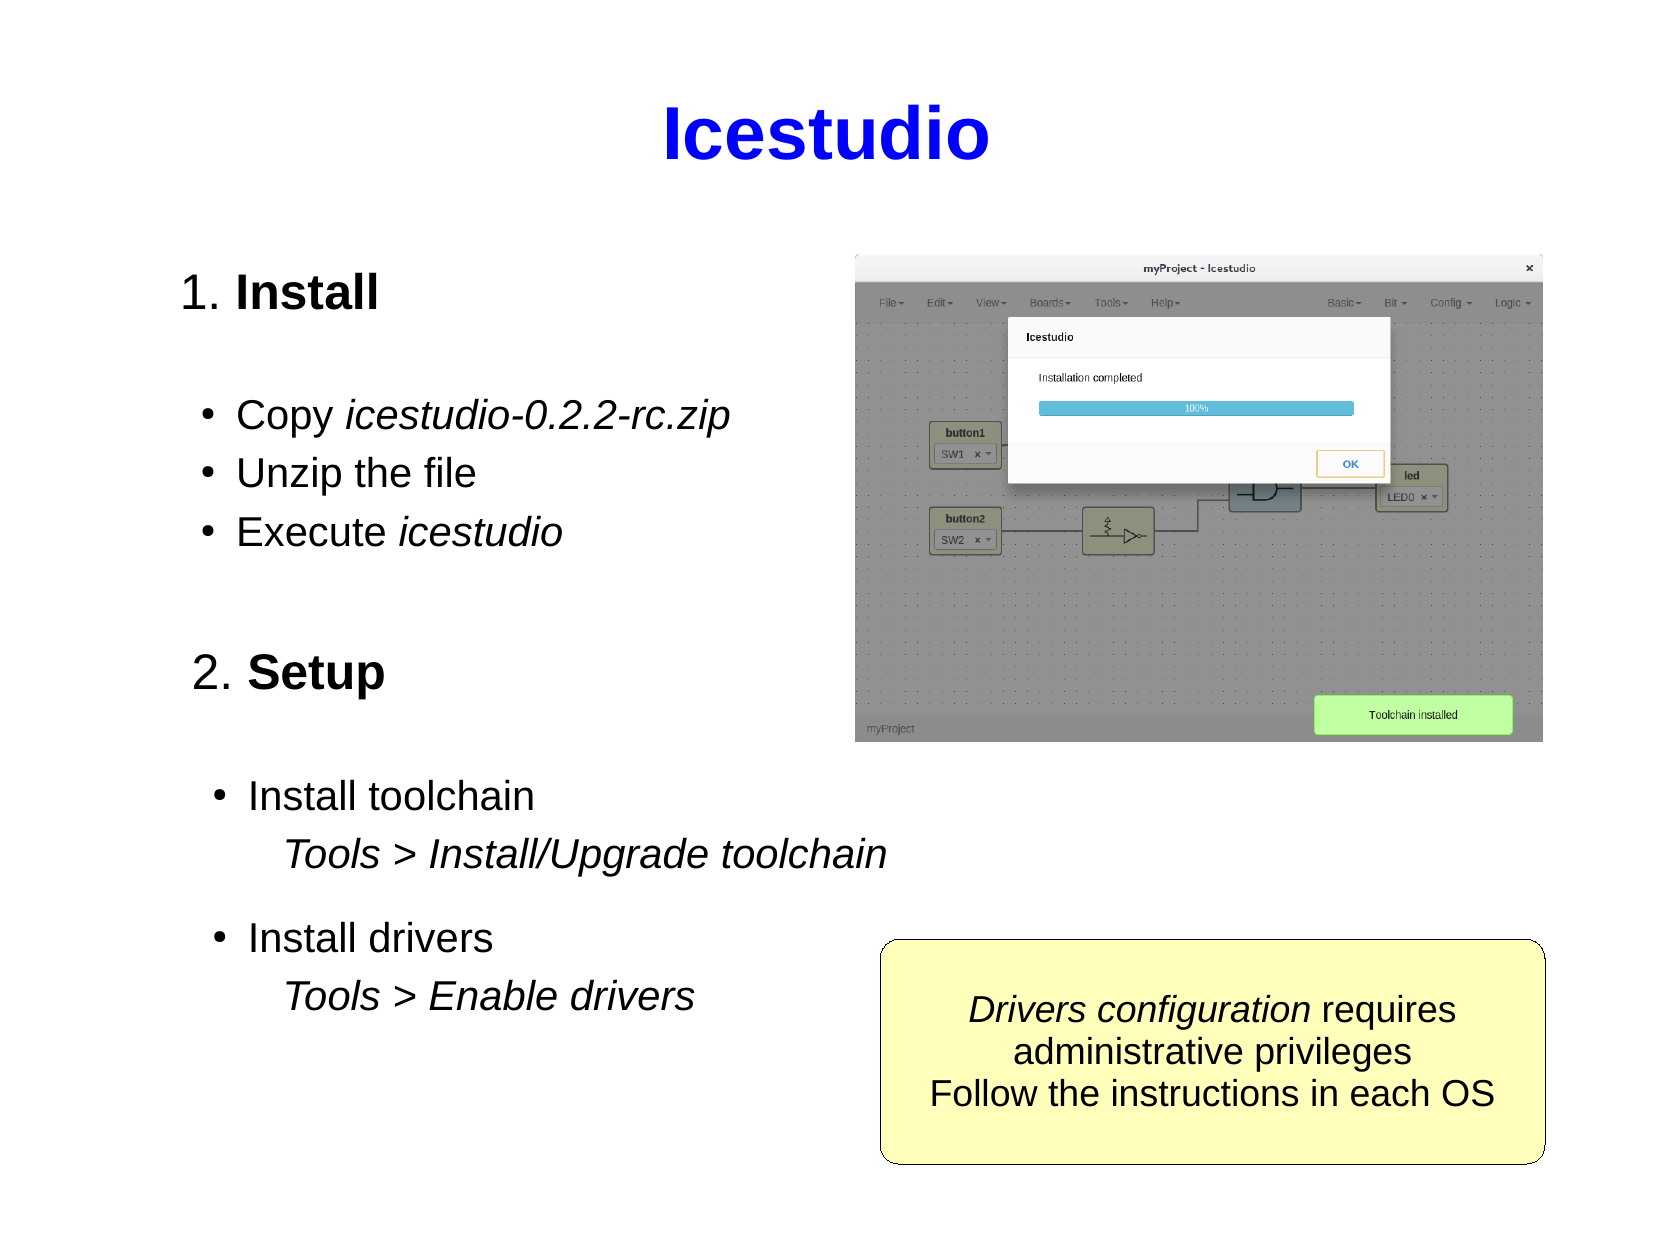

# Icestudio
1. Install
Copy icestudio-0.2.2-rc.zip
Unzip the file
Execute icestudio
2. Setup
Install toolchain
 Tools > Install/Upgrade toolchain
Install drivers
 Tools > Enable drivers
Drivers configuration requires
administrative privileges
Follow the instructions in each OS